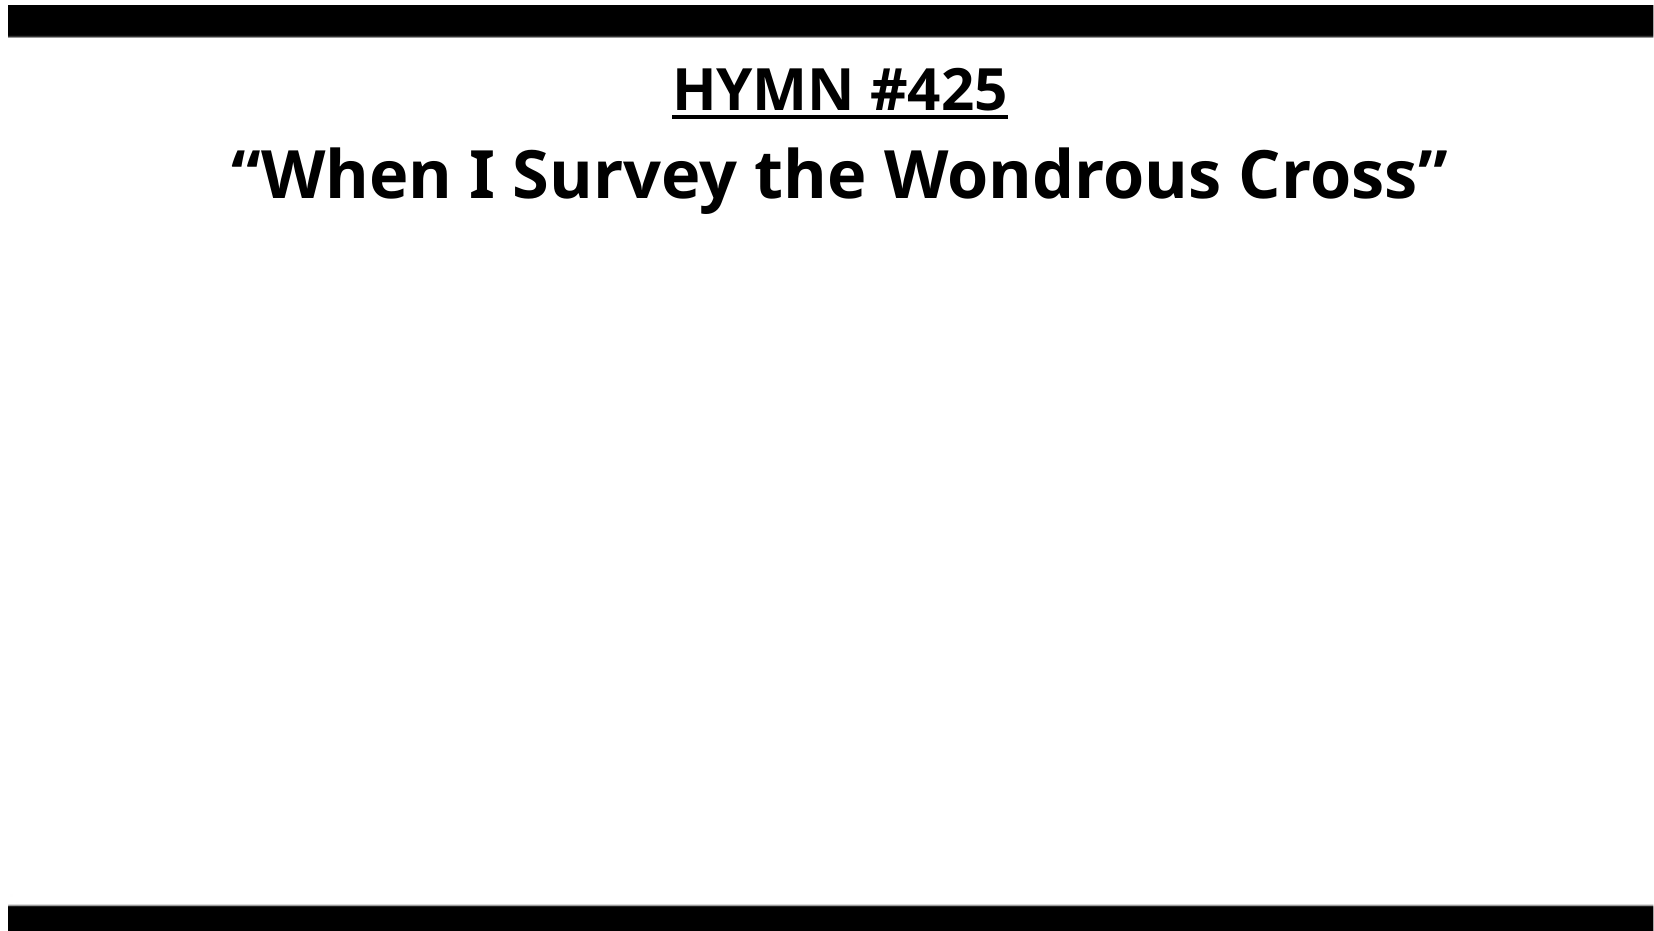

HYMN #425
“When I Survey the Wondrous Cross”